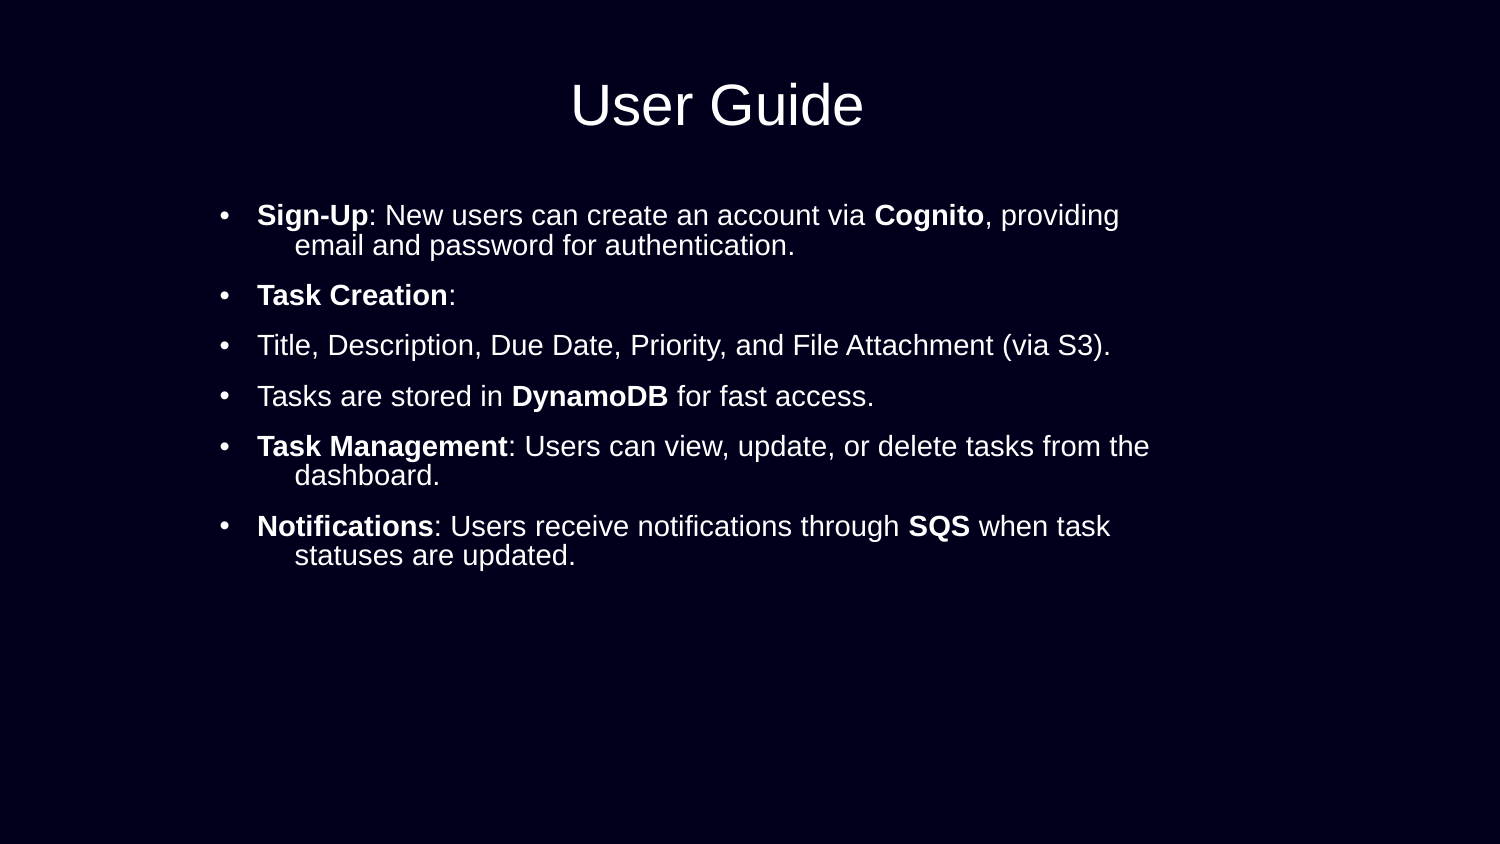

# User Guide
Sign-Up: New users can create an account via Cognito, providing email and password for authentication.
Task Creation:
Title, Description, Due Date, Priority, and File Attachment (via S3).
Tasks are stored in DynamoDB for fast access.
Task Management: Users can view, update, or delete tasks from the dashboard.
Notifications: Users receive notifications through SQS when task statuses are updated.